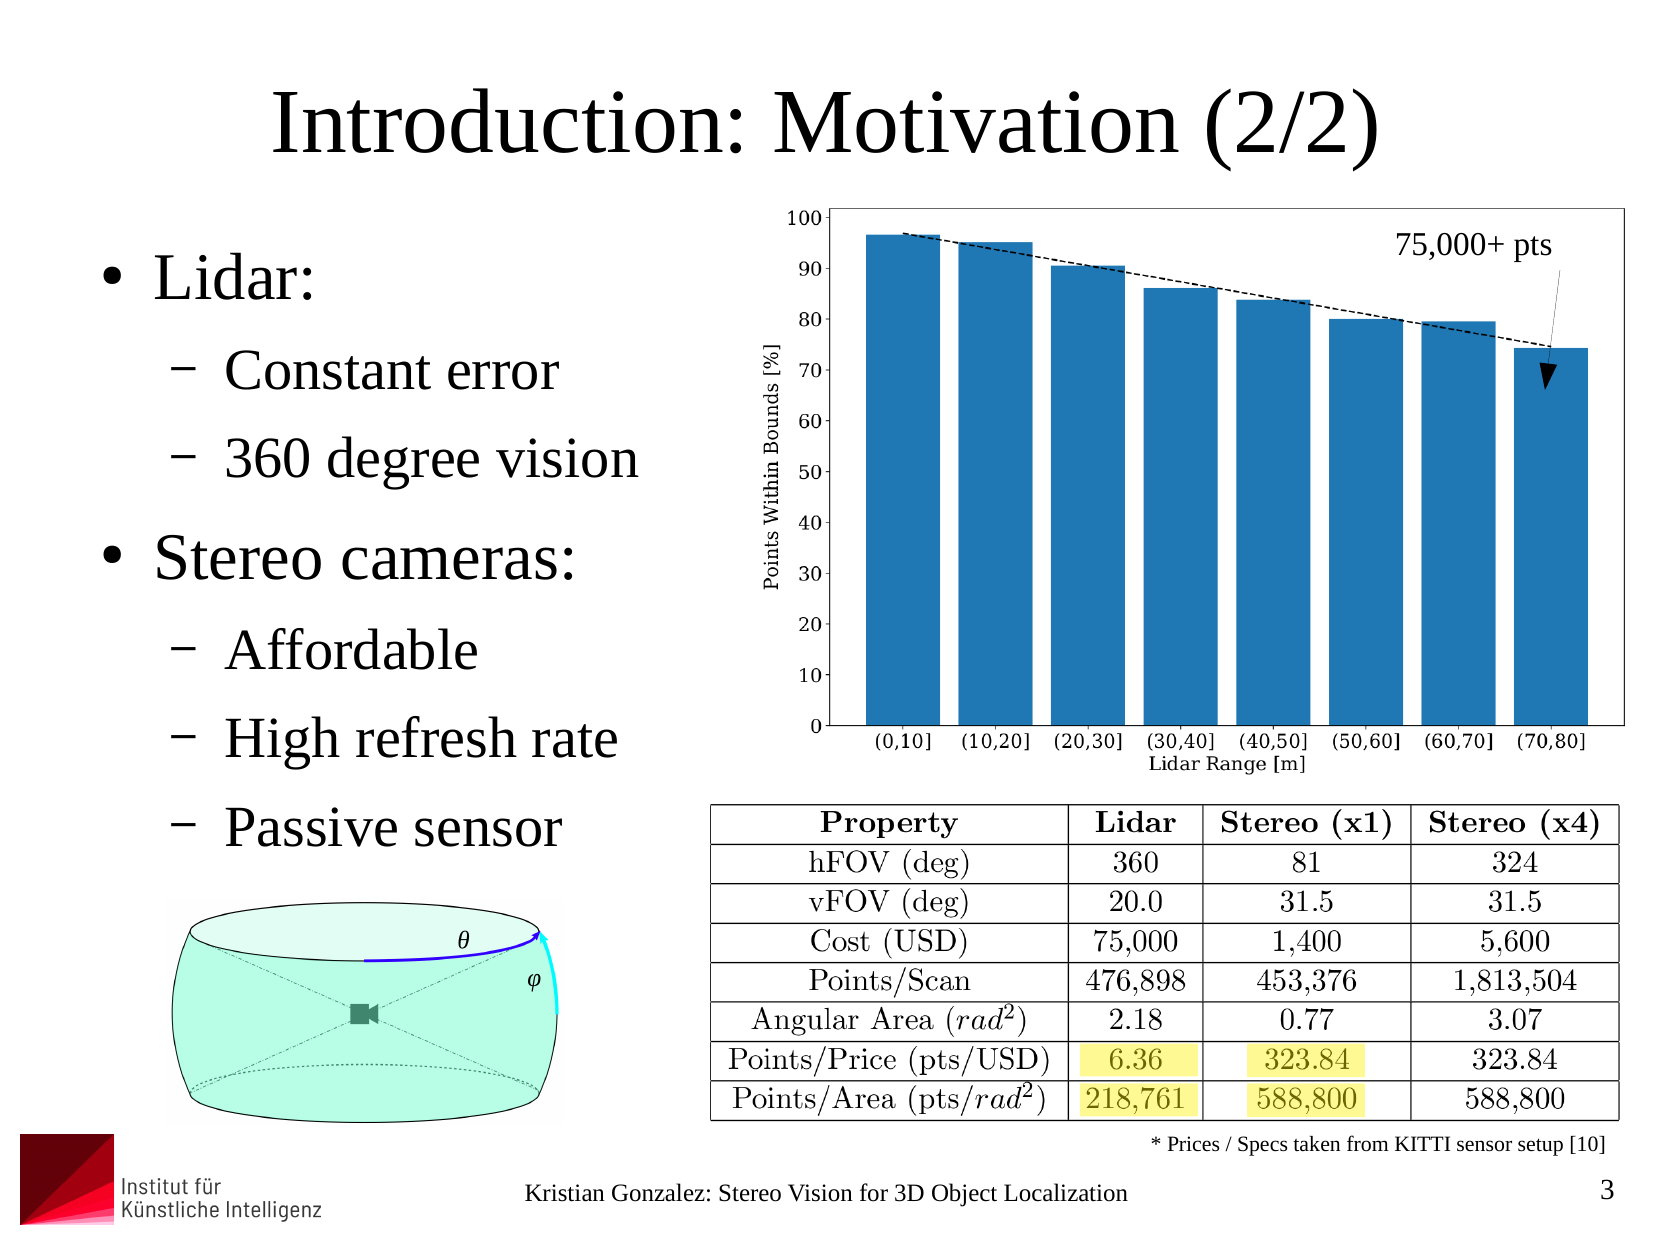

# Introduction: Motivation (2/2)
75,000+ pts
Lidar:
Constant error
360 degree vision
Stereo cameras:
Affordable
High refresh rate
Passive sensor
* Prices / Specs taken from KITTI sensor setup [10]
3
Kristian Gonzalez: Stereo Vision for 3D Object Localization